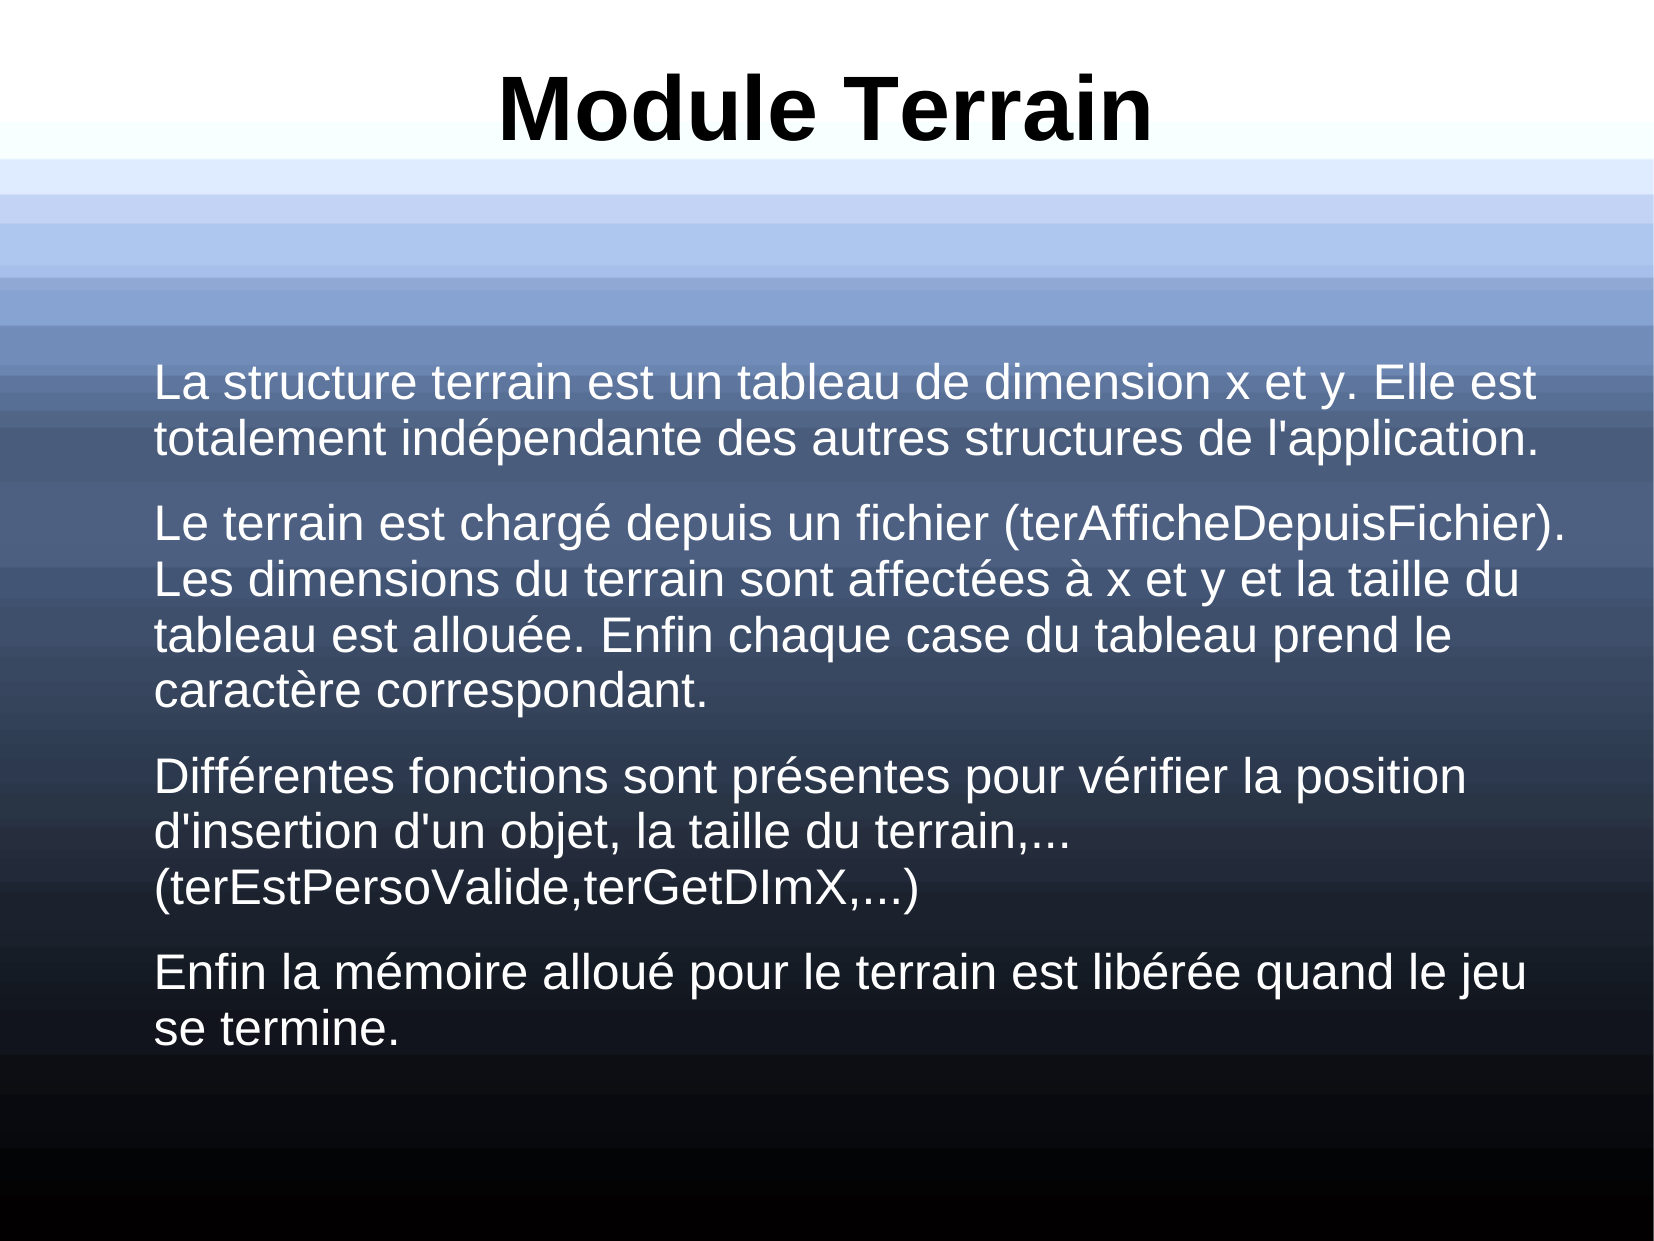

# Module Terrain
La structure terrain est un tableau de dimension x et y. Elle est totalement indépendante des autres structures de l'application.
Le terrain est chargé depuis un fichier (terAfficheDepuisFichier). Les dimensions du terrain sont affectées à x et y et la taille du tableau est allouée. Enfin chaque case du tableau prend le caractère correspondant.
Différentes fonctions sont présentes pour vérifier la position d'insertion d'un objet, la taille du terrain,...(terEstPersoValide,terGetDImX,...)
Enfin la mémoire alloué pour le terrain est libérée quand le jeu se termine.